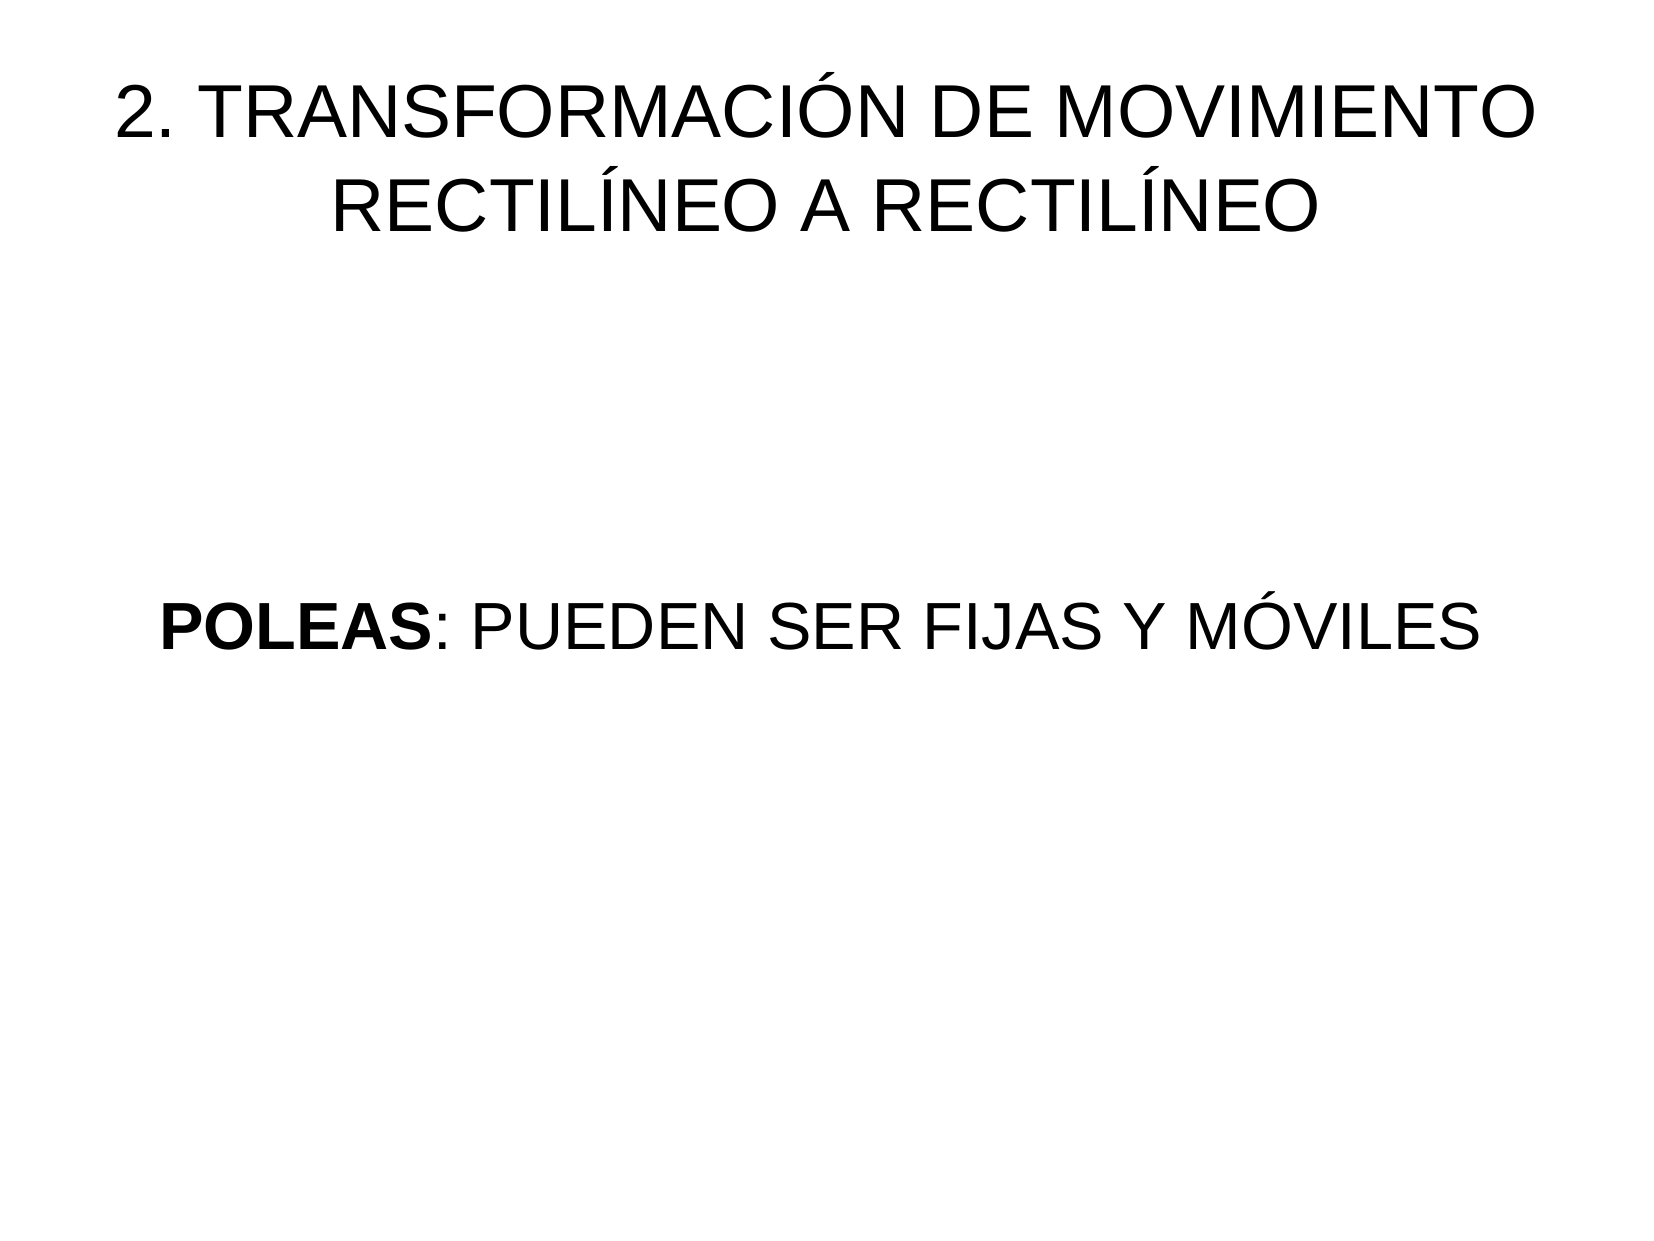

# 2. TRANSFORMACIÓN DE MOVIMIENTO RECTILÍNEO A RECTILÍNEO
POLEAS: PUEDEN SER FIJAS Y MÓVILES